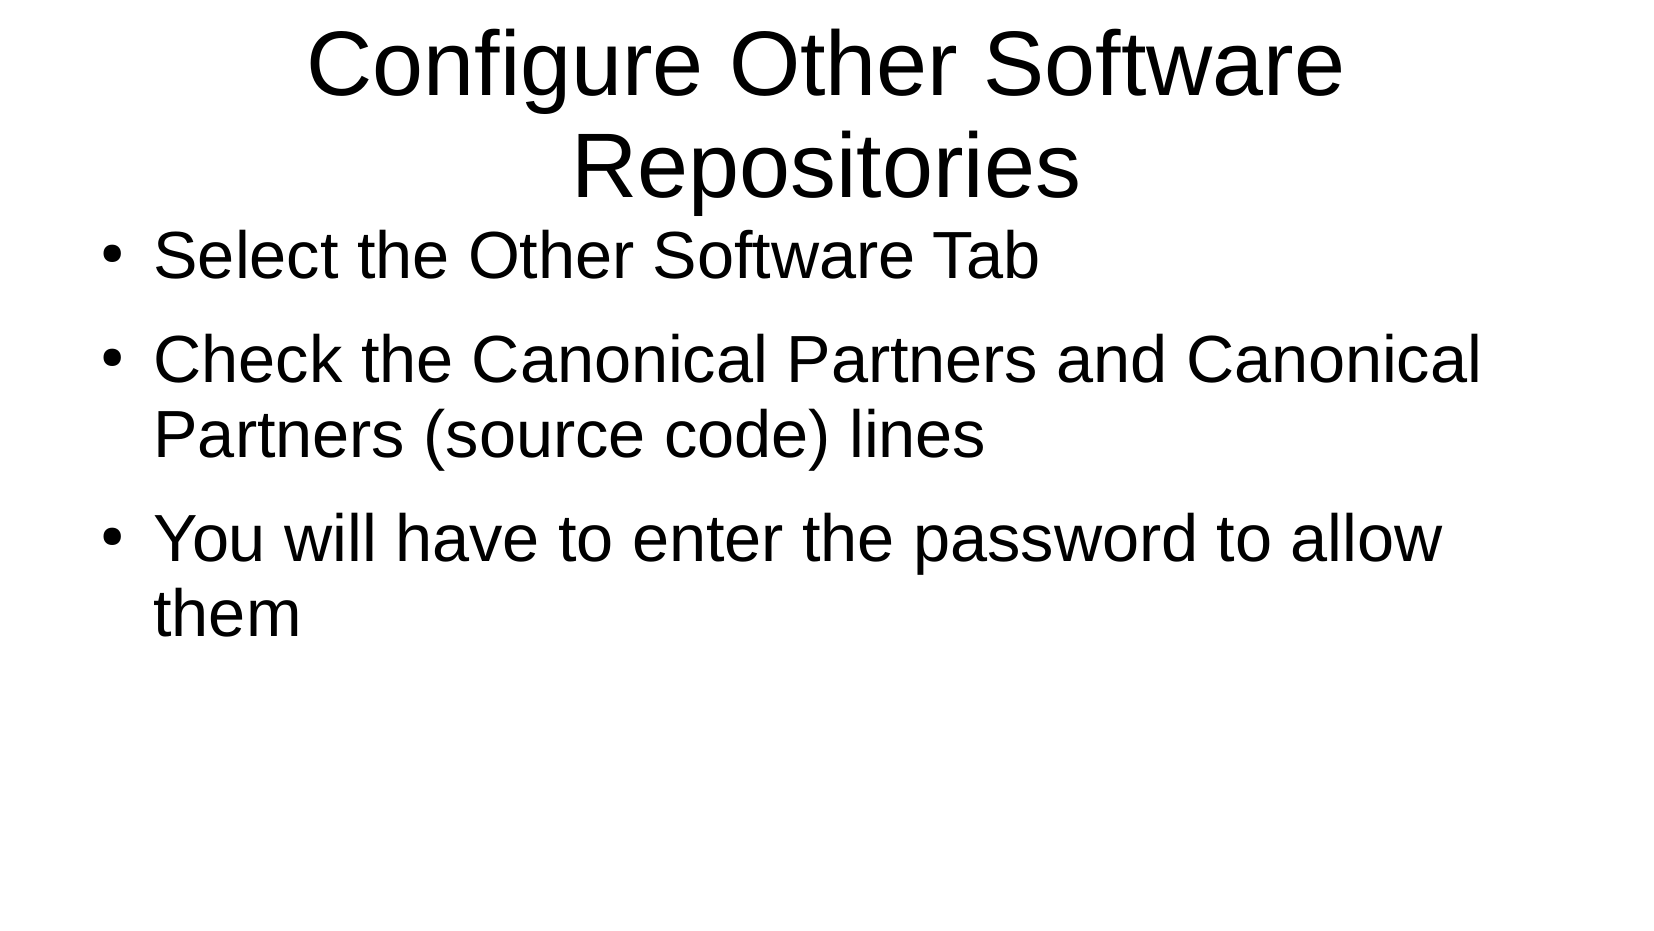

# Configure Other Software Repositories
Select the Other Software Tab
Check the Canonical Partners and Canonical Partners (source code) lines
You will have to enter the password to allow them